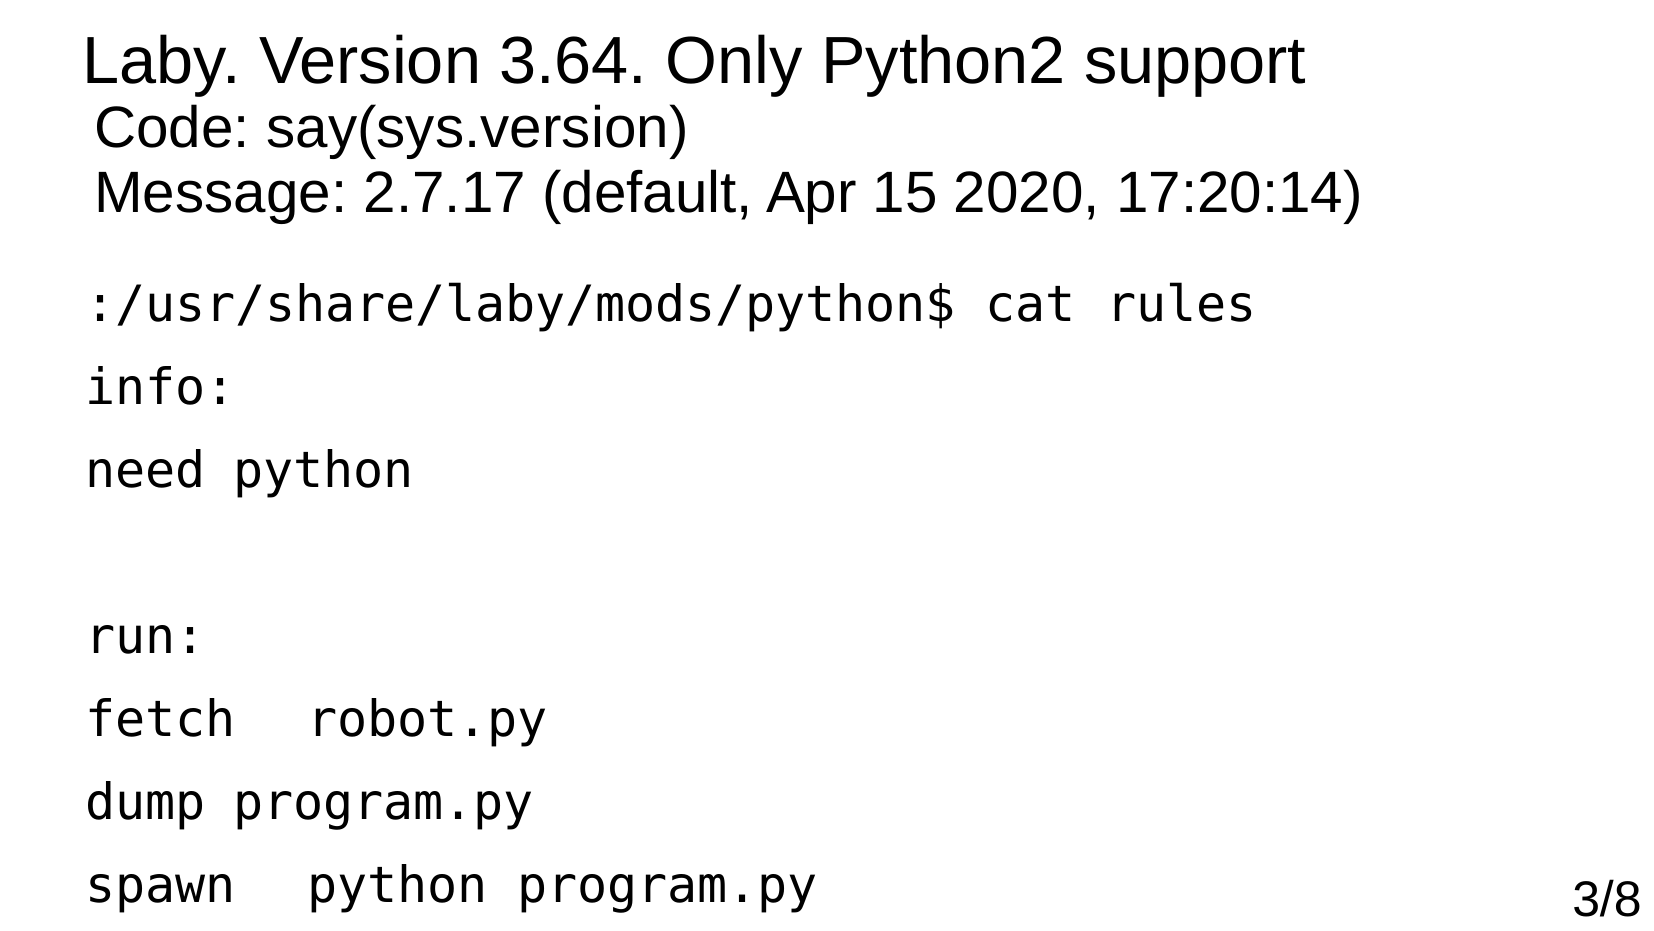

# Laby. Version 3.64. Only Python2 support
Code: say(sys.version)
Message: 2.7.17 (default, Apr 15 2020, 17:20:14)
:/usr/share/laby/mods/python$ cat rules
info:
need	python
run:
fetch	robot.py
dump	program.py
spawn	python program.py
3/8